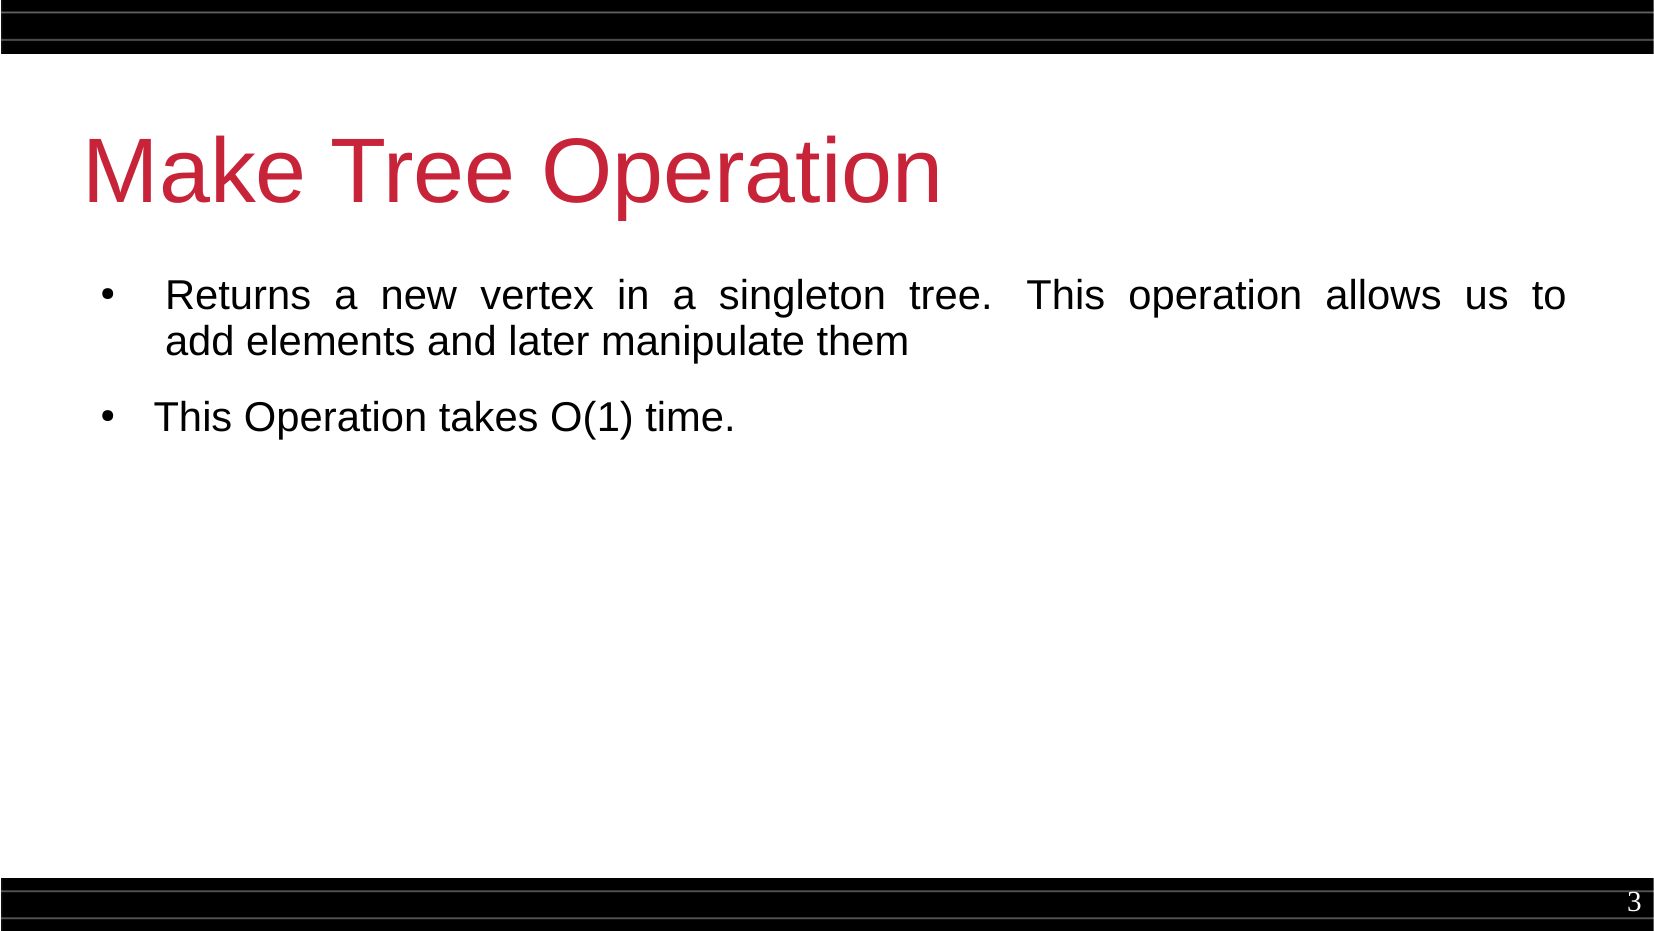

# Make Tree Operation
 Returns a new vertex in a singleton tree. This operation allows us to add elements and later manipulate them
This Operation takes O(1) time.